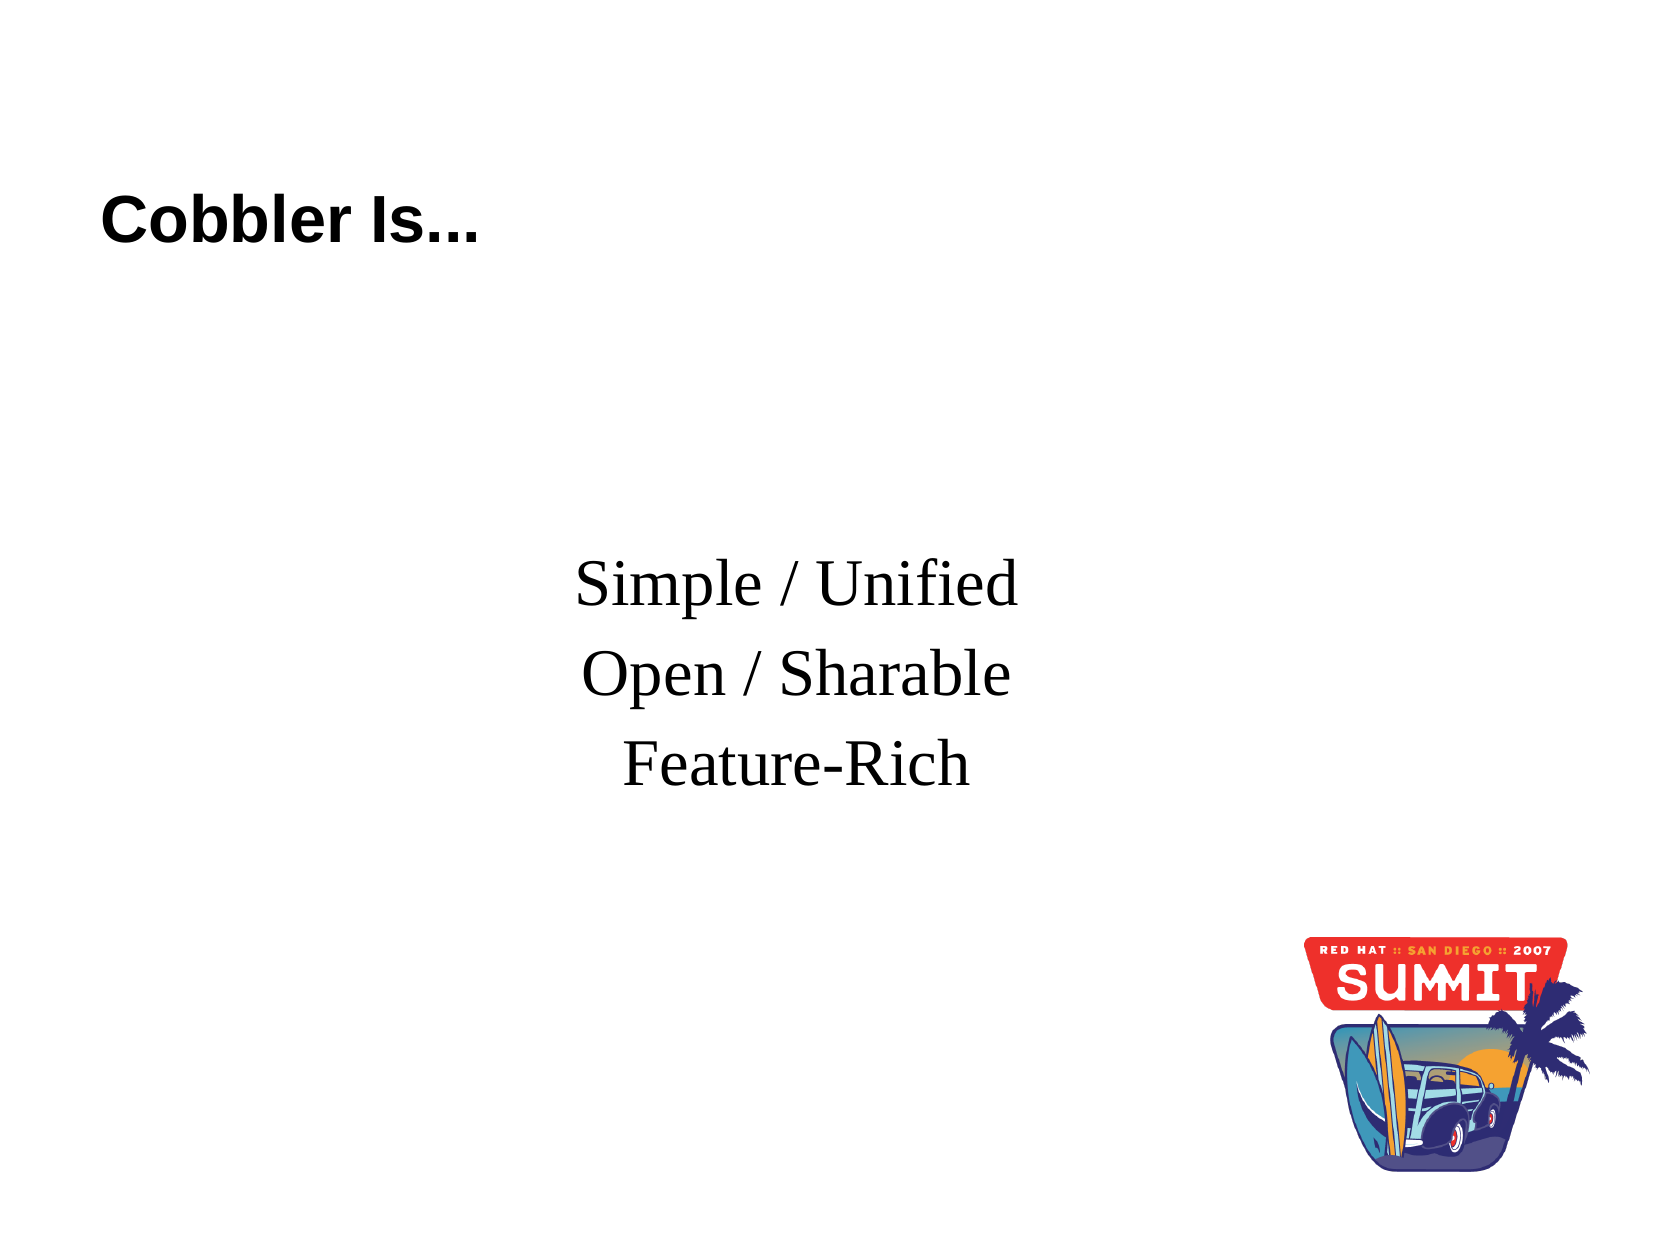

# Cobbler Is...
Simple / Unified
Open / Sharable
Feature-Rich